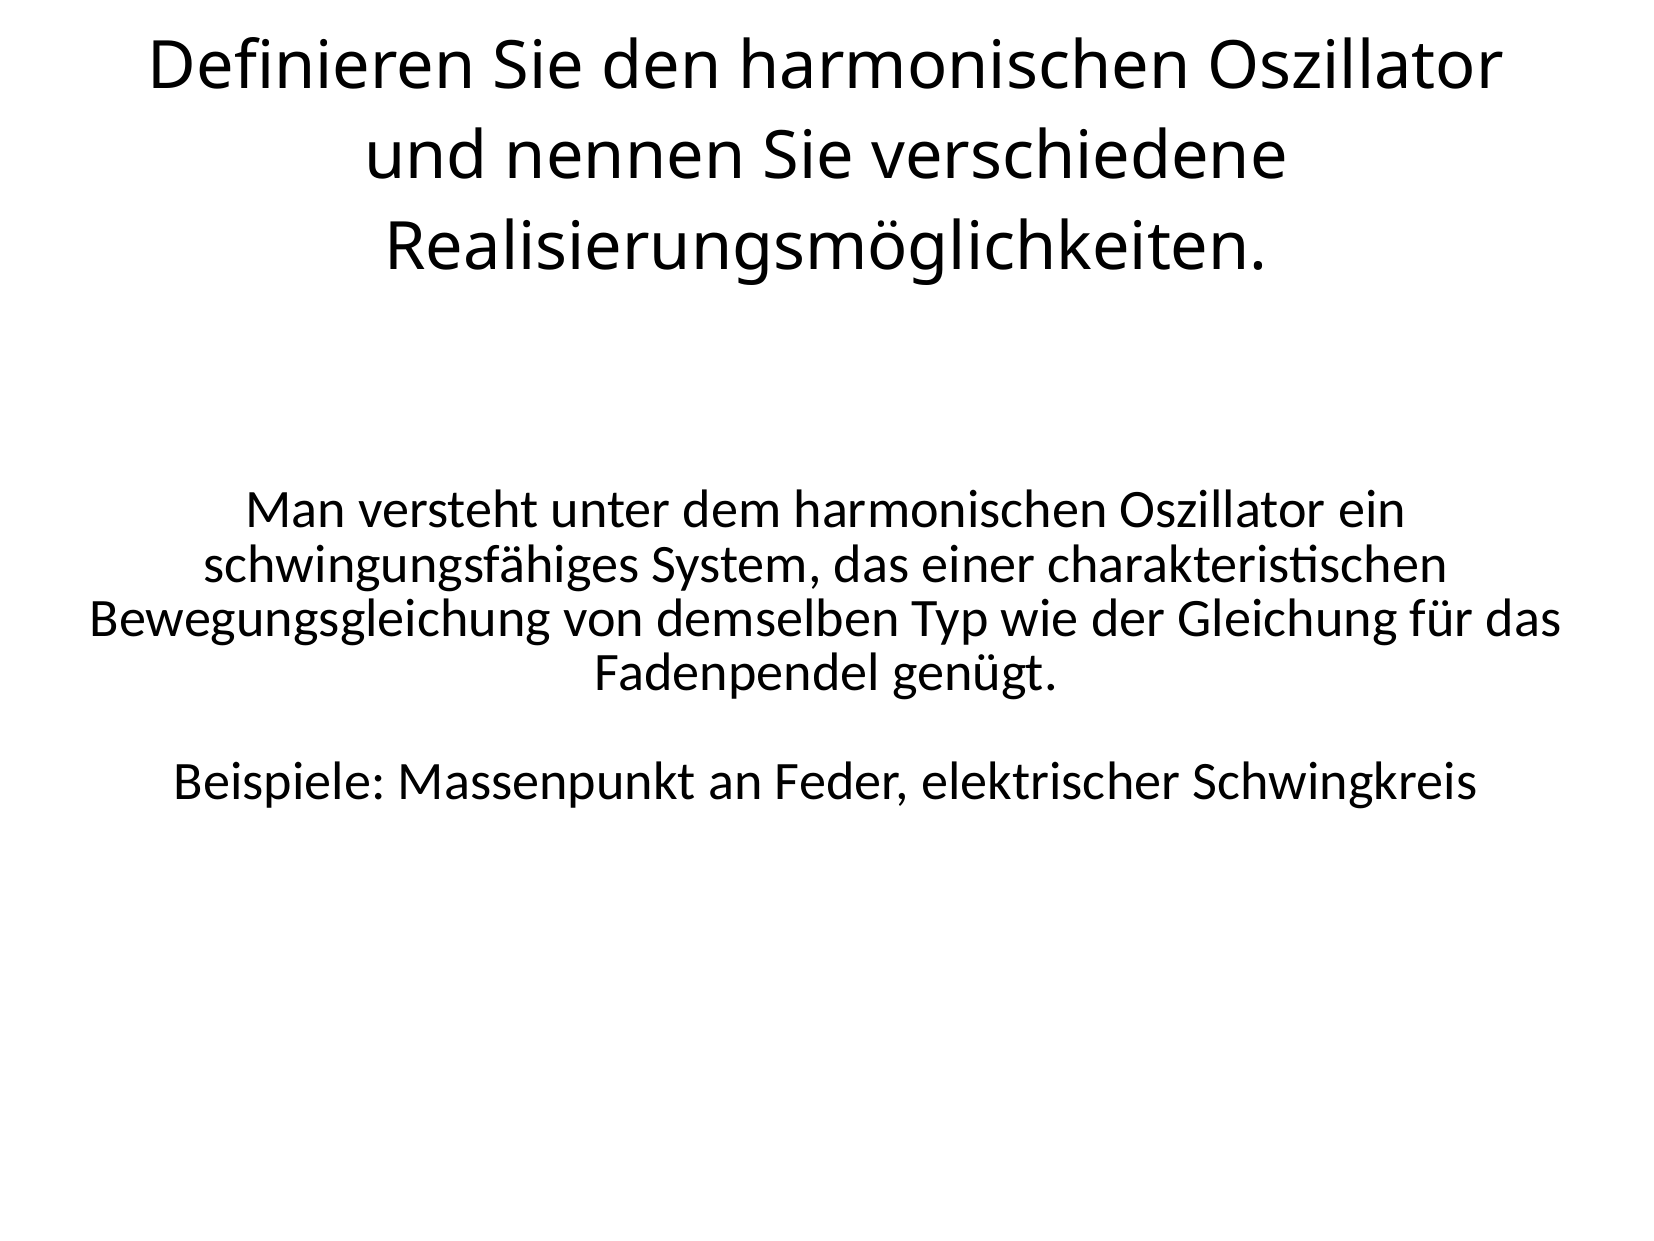

# Definieren Sie den harmonischen Oszillator und nennen Sie verschiedene Realisierungsmöglichkeiten.
Man versteht unter dem harmonischen Oszillator ein schwingungsfähiges System, das einer charakteristischen Bewegungsgleichung von demselben Typ wie der Gleichung für das Fadenpendel genügt.
Beispiele: Massenpunkt an Feder, elektrischer Schwingkreis